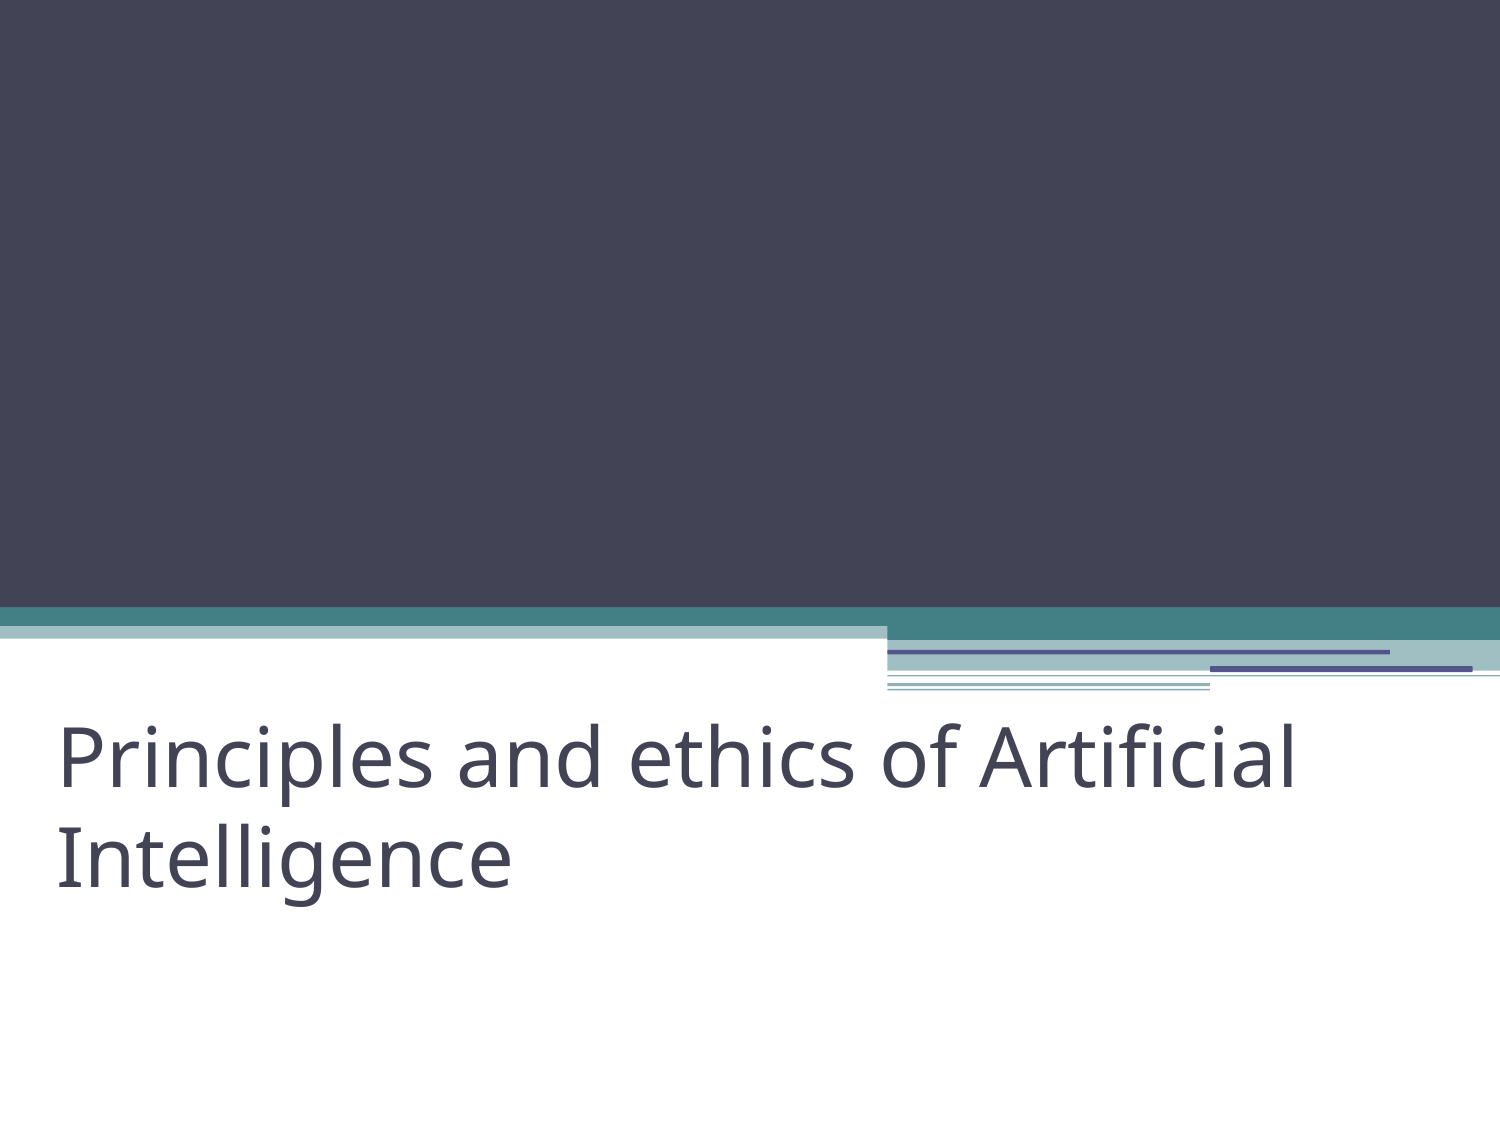

# Principles and ethics of Artificial Intelligence